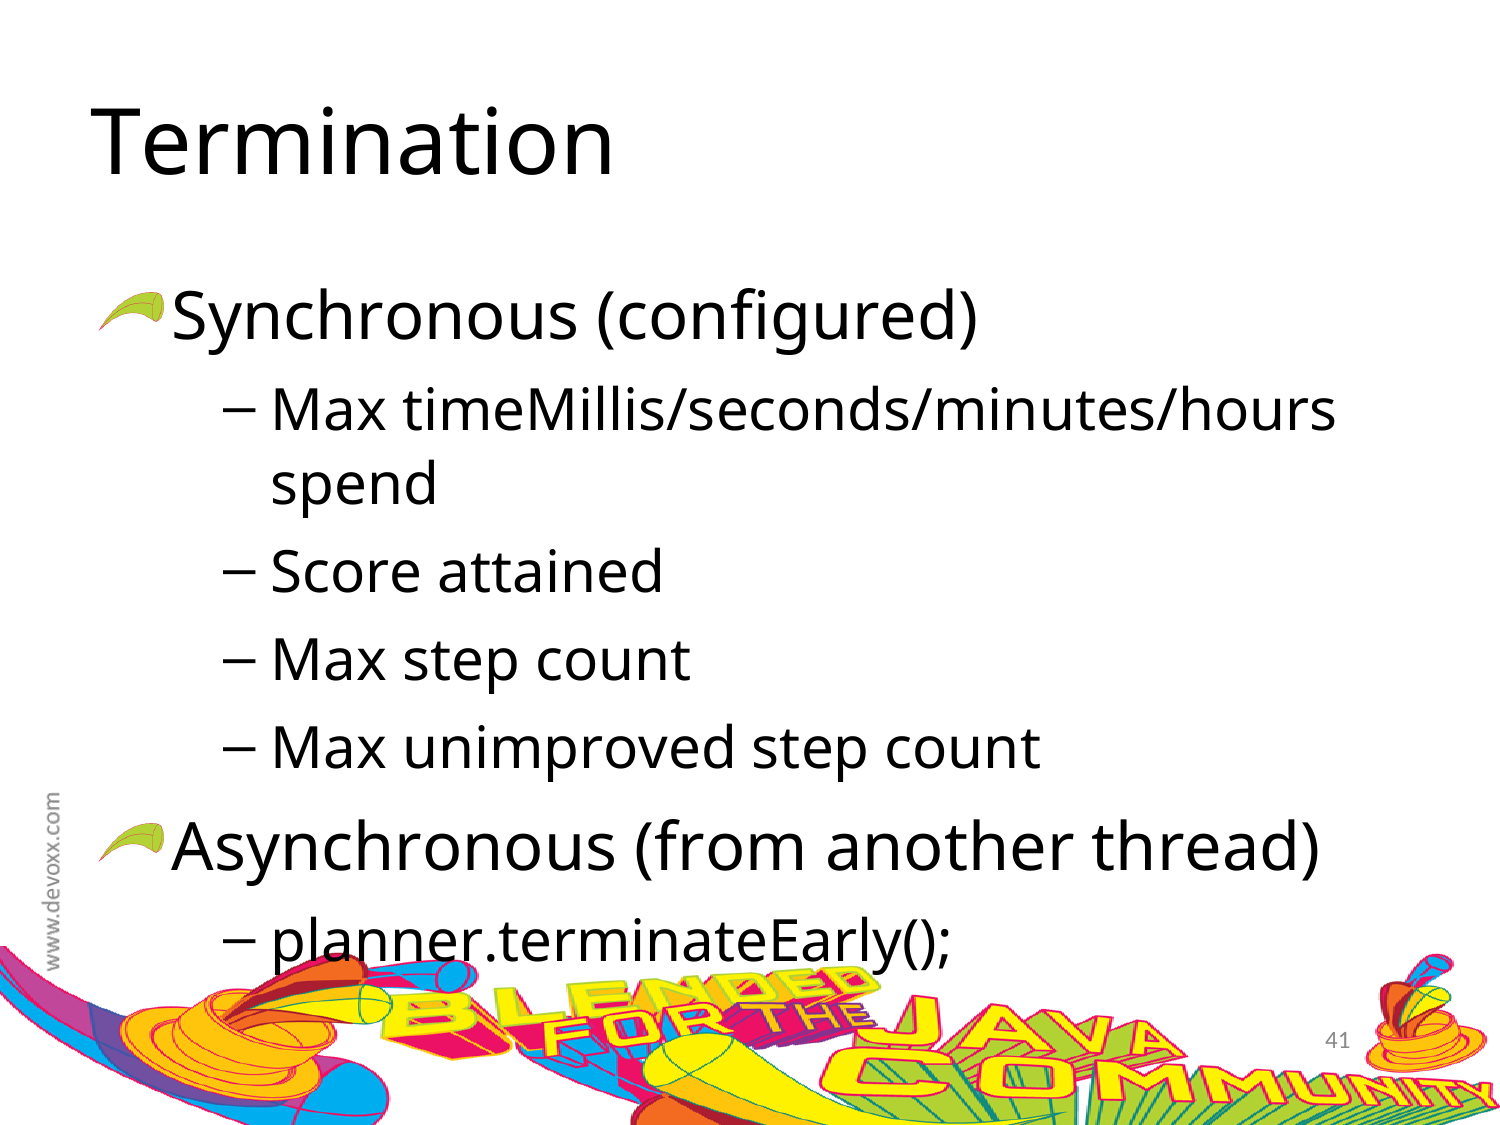

# Termination
Synchronous (configured)
Max timeMillis/seconds/minutes/hours spend
Score attained
Max step count
Max unimproved step count
Asynchronous (from another thread)
planner.terminateEarly();
41